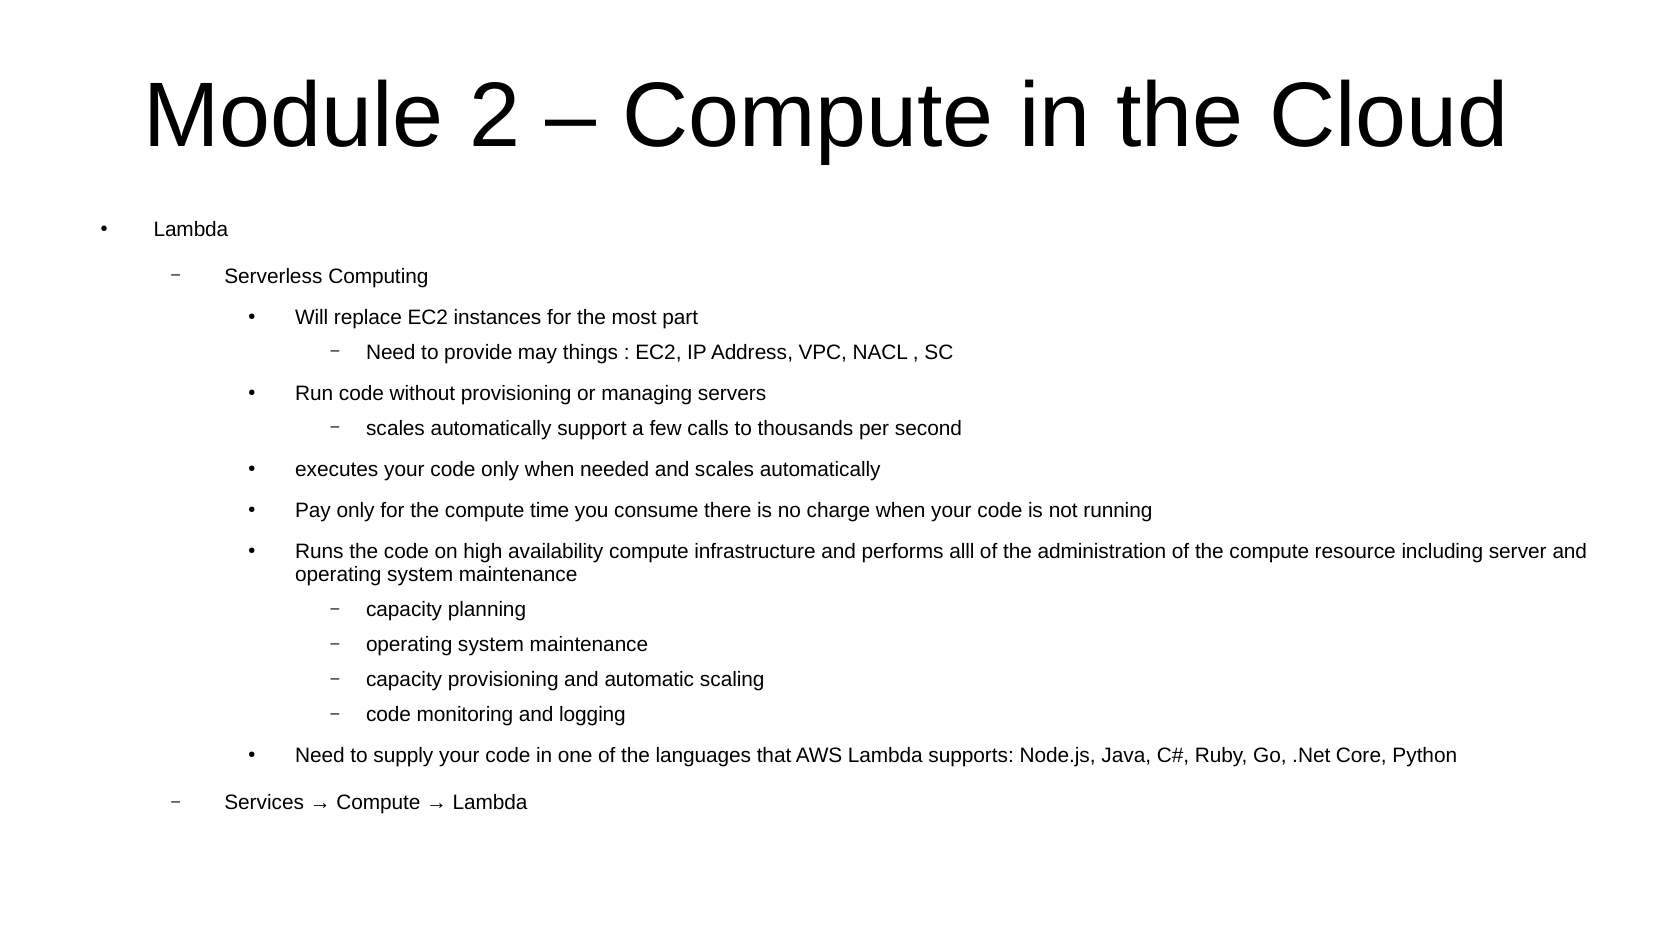

# Module 2 – Compute in the Cloud
Lambda
Serverless Computing
Will replace EC2 instances for the most part
Need to provide may things : EC2, IP Address, VPC, NACL , SC
Run code without provisioning or managing servers
scales automatically support a few calls to thousands per second
executes your code only when needed and scales automatically
Pay only for the compute time you consume there is no charge when your code is not running
Runs the code on high availability compute infrastructure and performs alll of the administration of the compute resource including server and operating system maintenance
capacity planning
operating system maintenance
capacity provisioning and automatic scaling
code monitoring and logging
Need to supply your code in one of the languages that AWS Lambda supports: Node.js, Java, C#, Ruby, Go, .Net Core, Python
Services → Compute → Lambda